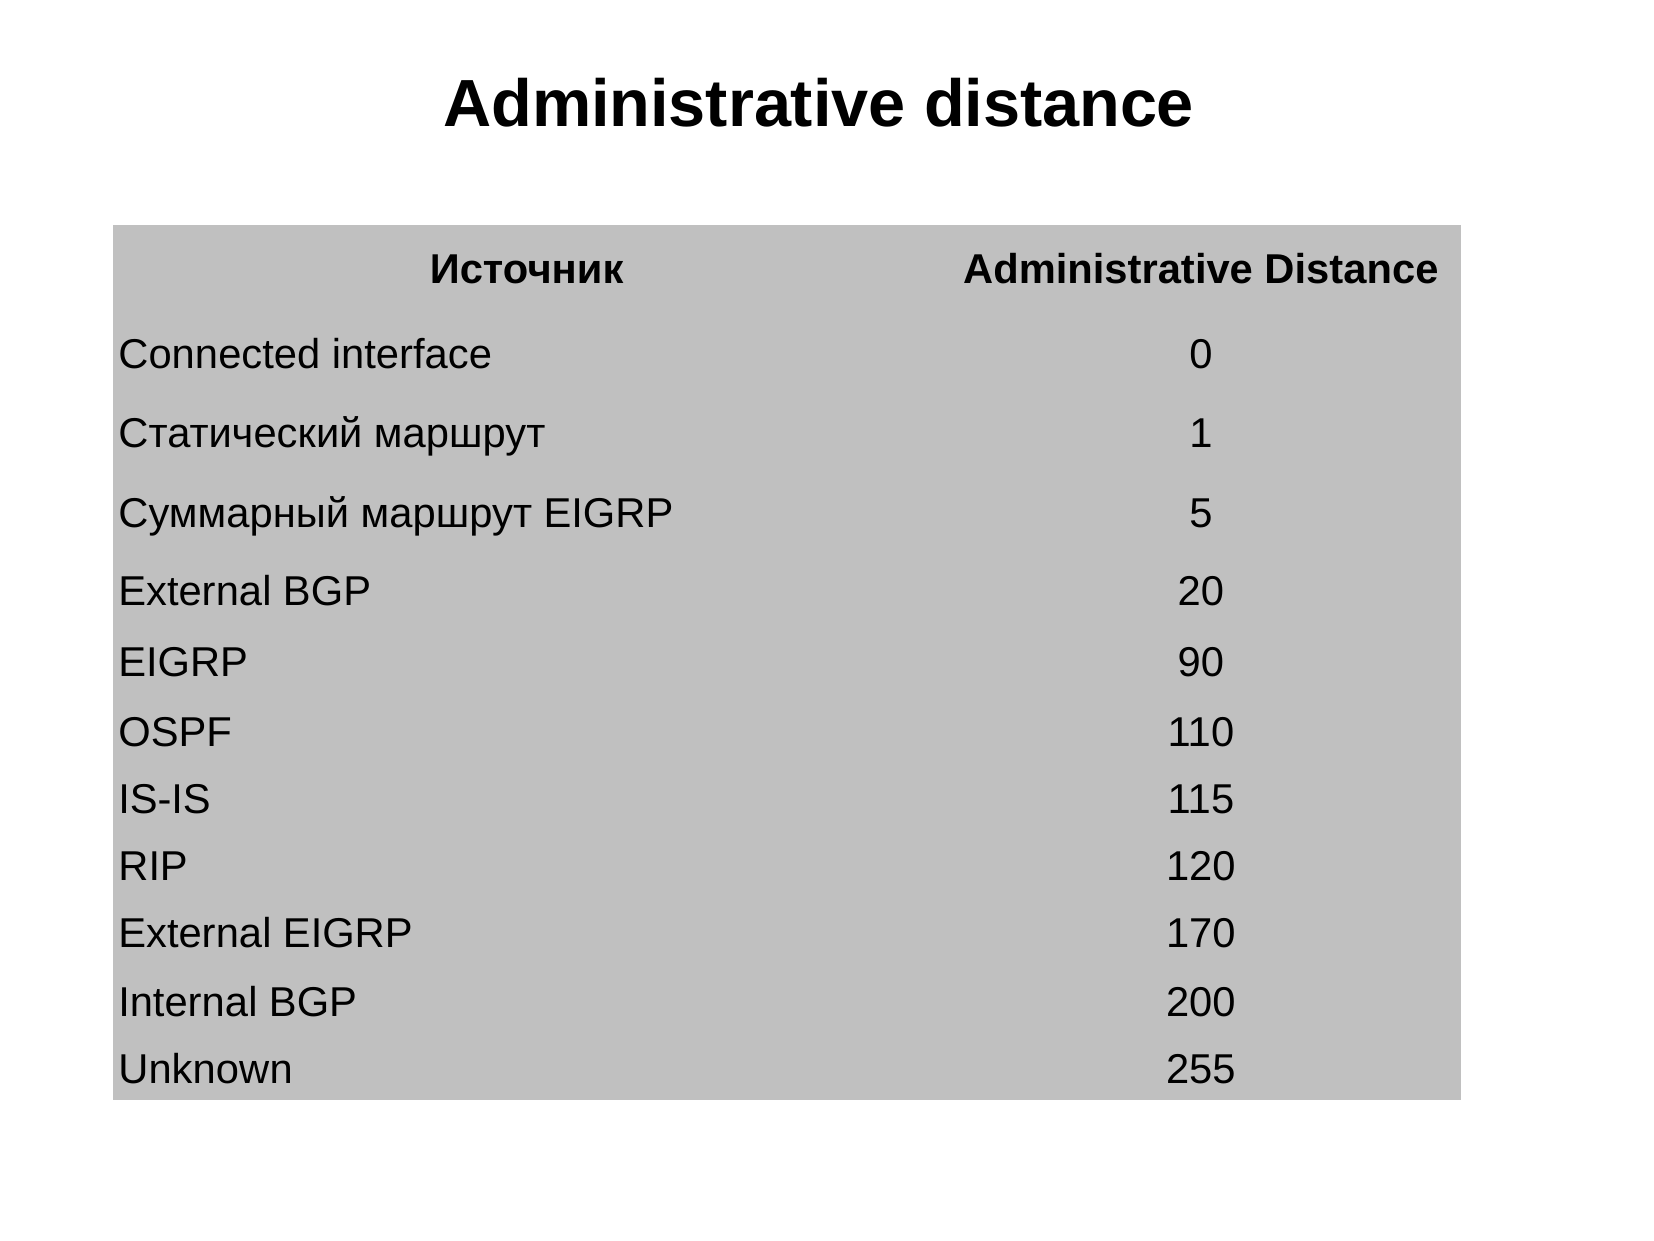

# Administrative distance
| Источник | Administrative Distance |
| --- | --- |
| Connected interface | 0 |
| Статический маршрут | 1 |
| Суммарный маршрут EIGRP | 5 |
| External BGP | 20 |
| EIGRP | 90 |
| OSPF | 110 |
| IS-IS | 115 |
| RIP | 120 |
| External EIGRP | 170 |
| Internal BGP | 200 |
| Unknown | 255 |